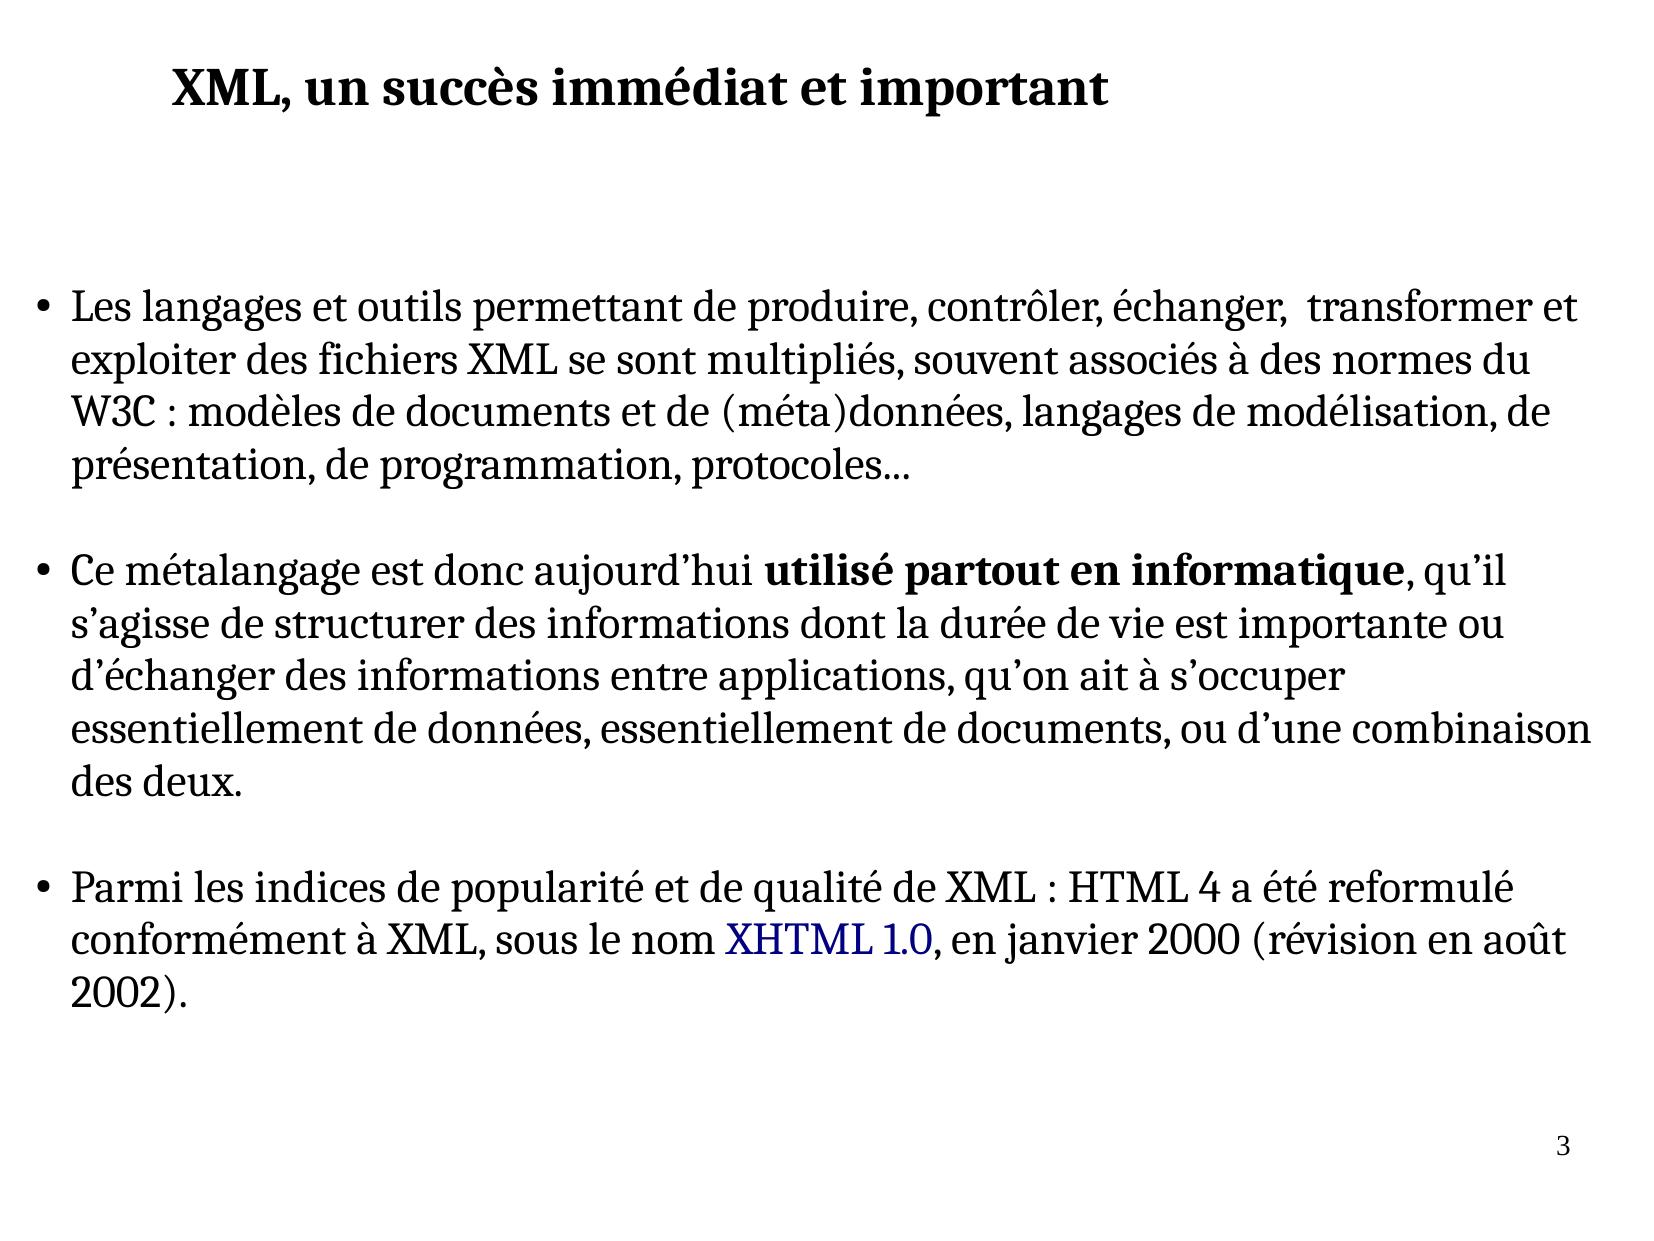

# XML, un succès immédiat et important
Les langages et outils permettant de produire, contrôler, échanger, transformer et exploiter des fichiers XML se sont multipliés, souvent associés à des normes du W3C : modèles de documents et de (méta)données, langages de modélisation, de présentation, de programmation, protocoles...
Ce métalangage est donc aujourd’hui utilisé partout en informatique, qu’il s’agisse de structurer des informations dont la durée de vie est importante ou d’échanger des informations entre applications, qu’on ait à s’occuper essentiellement de données, essentiellement de documents, ou d’une combinaison des deux.
Parmi les indices de popularité et de qualité de XML : HTML 4 a été reformulé conformément à XML, sous le nom XHTML 1.0, en janvier 2000 (révision en août 2002).
3